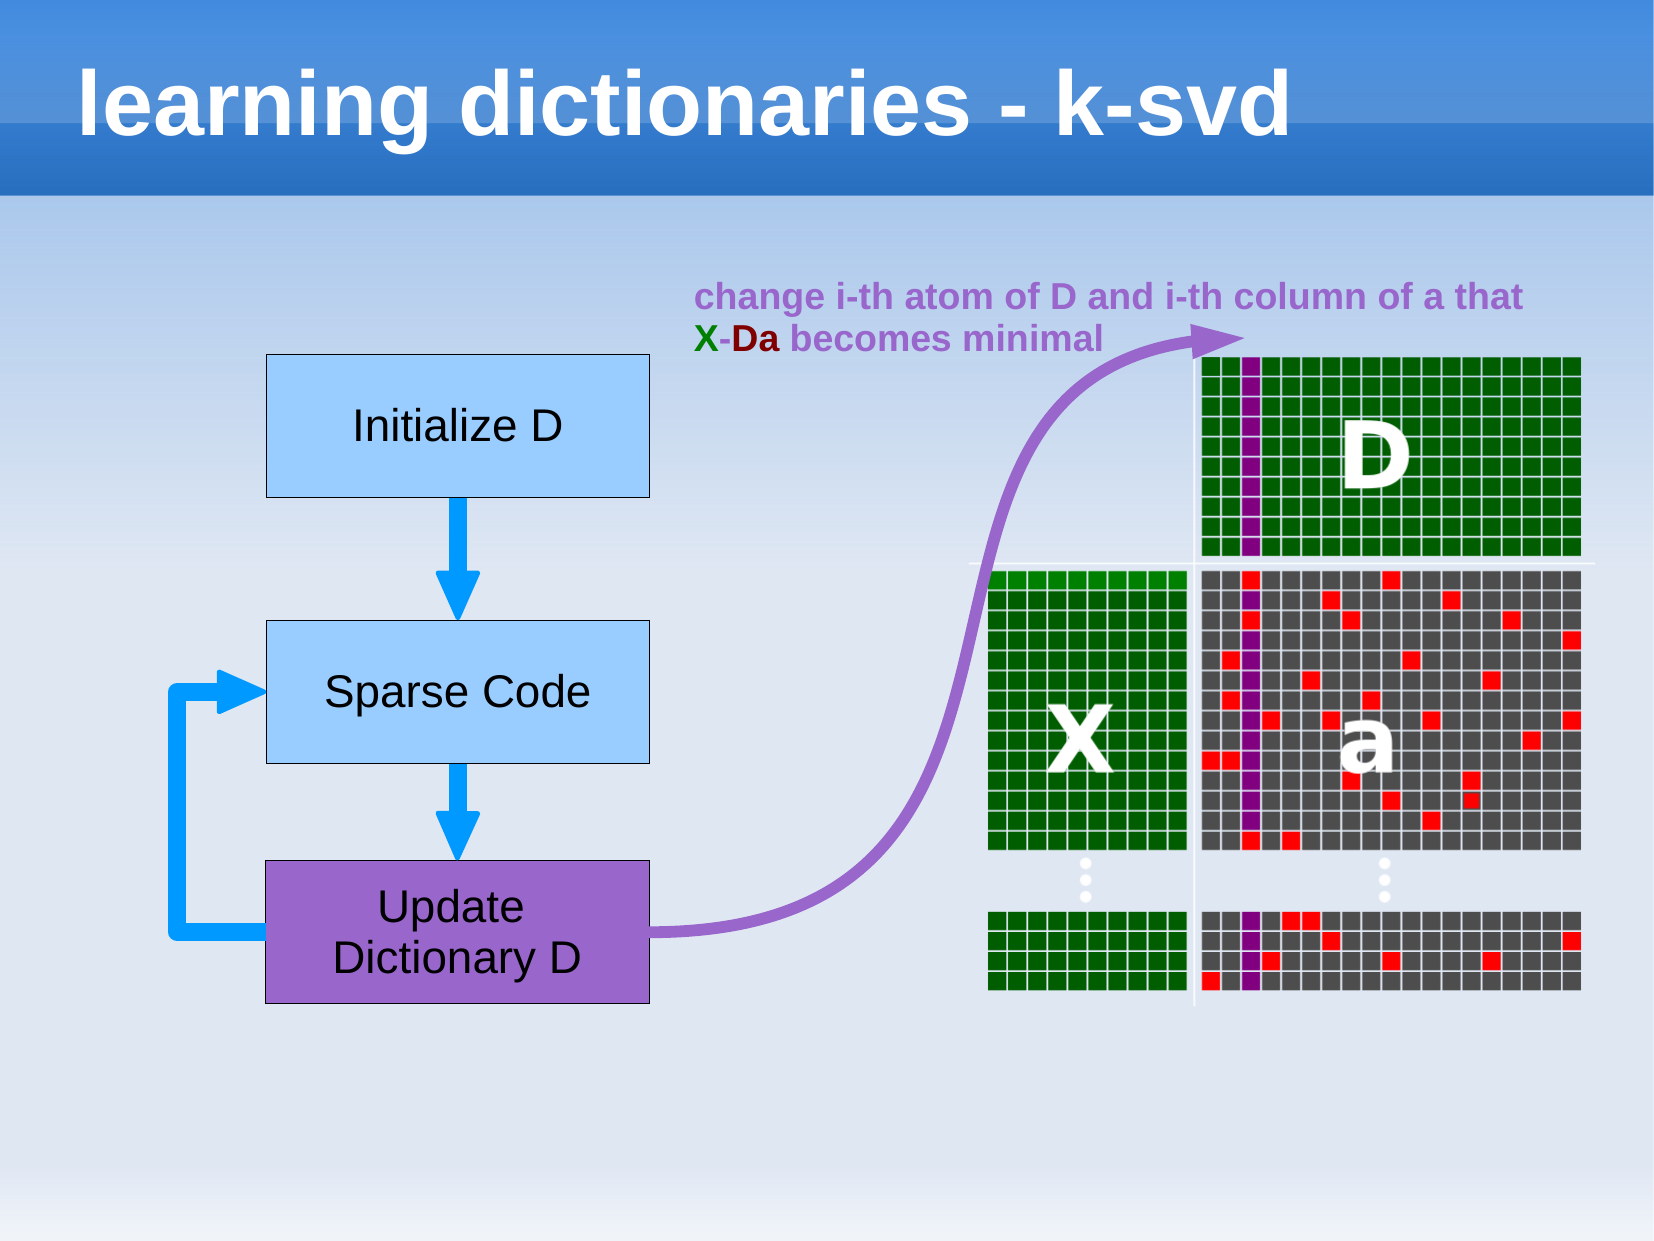

# learning dictionaries - k-svd
change i-th atom of D and i-th column of a that
X-Da becomes minimal
Initialize D
Sparse Code
Update
Dictionary D